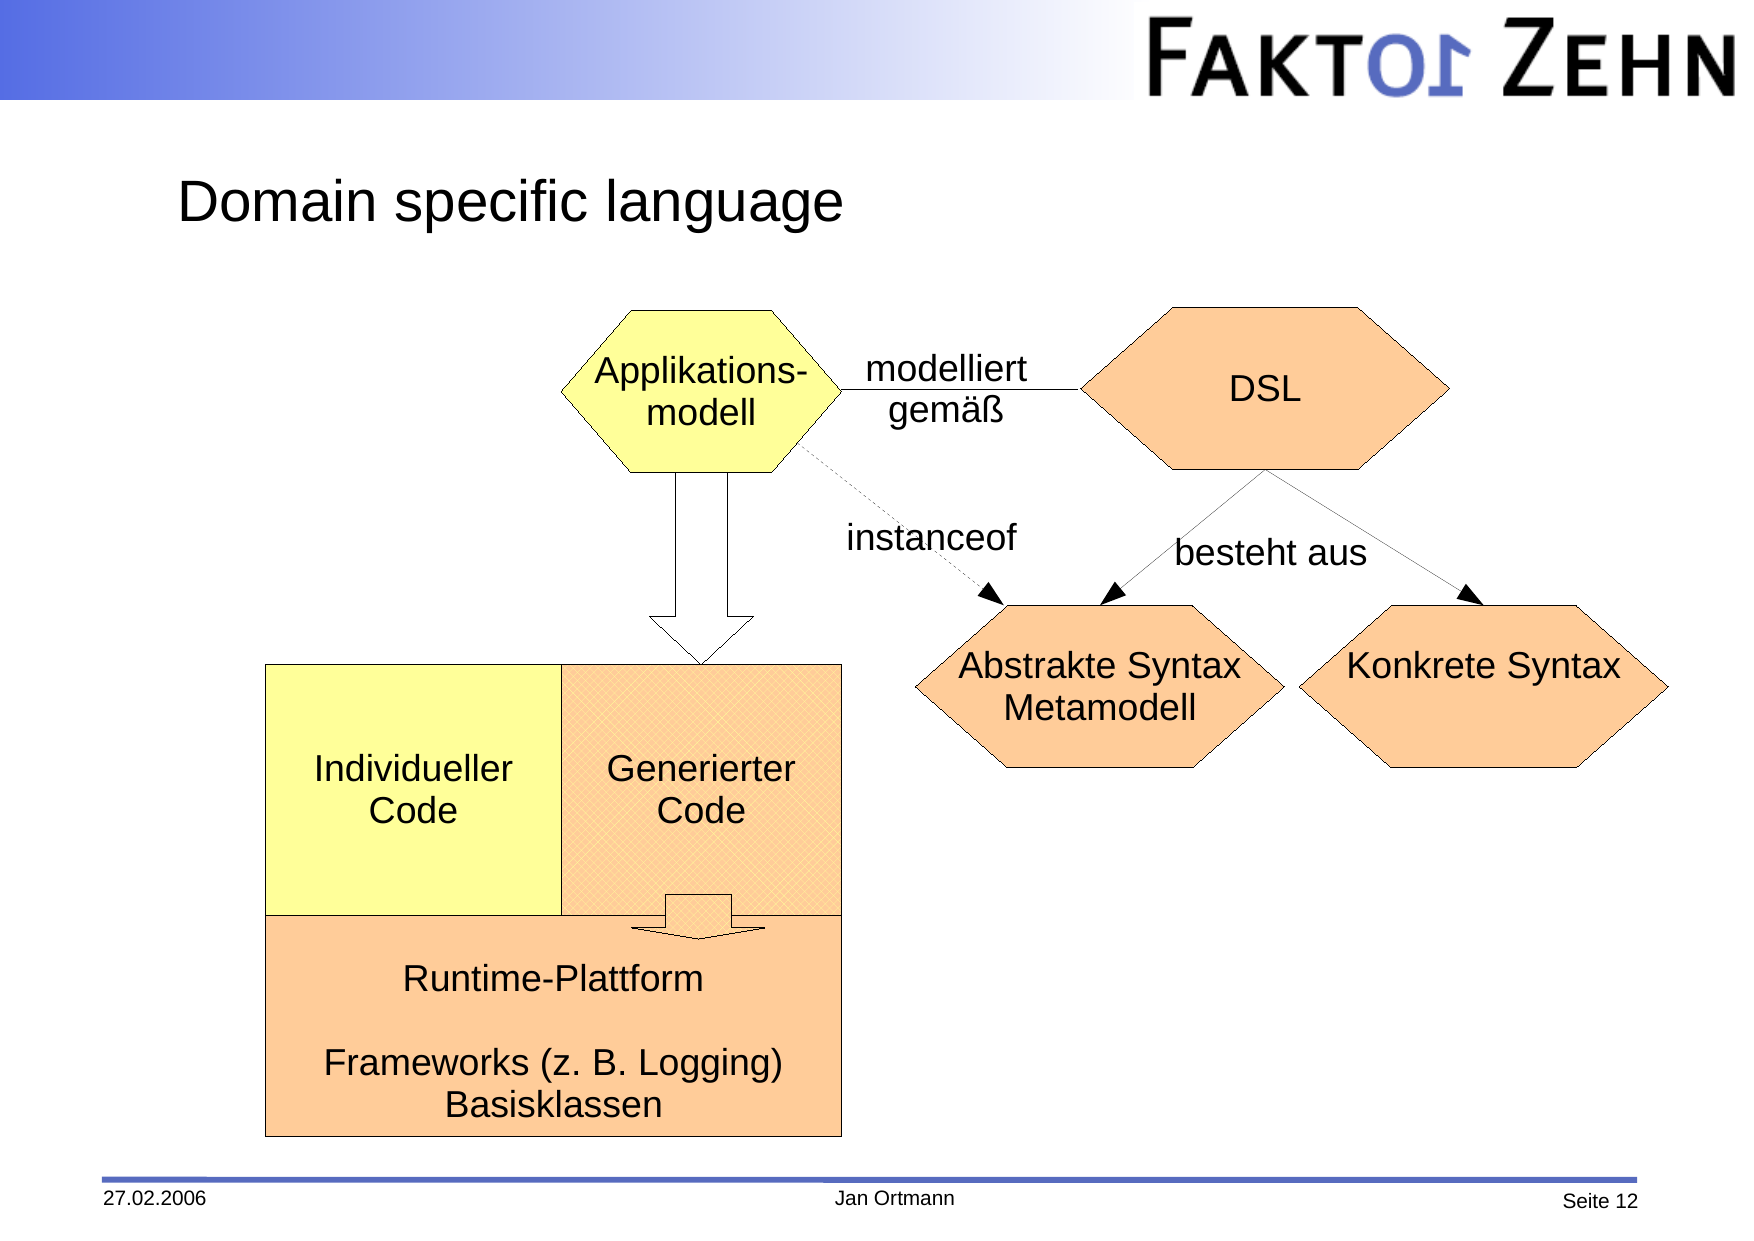

# Domain specific language
DSL
Applikations-
modell
modelliert gemäß
instanceof
besteht aus
Abstrakte Syntax
Metamodell
Konkrete Syntax
Individueller
Code
Generierter
Code
Runtime-Plattform
Frameworks (z. B. Logging)
Basisklassen